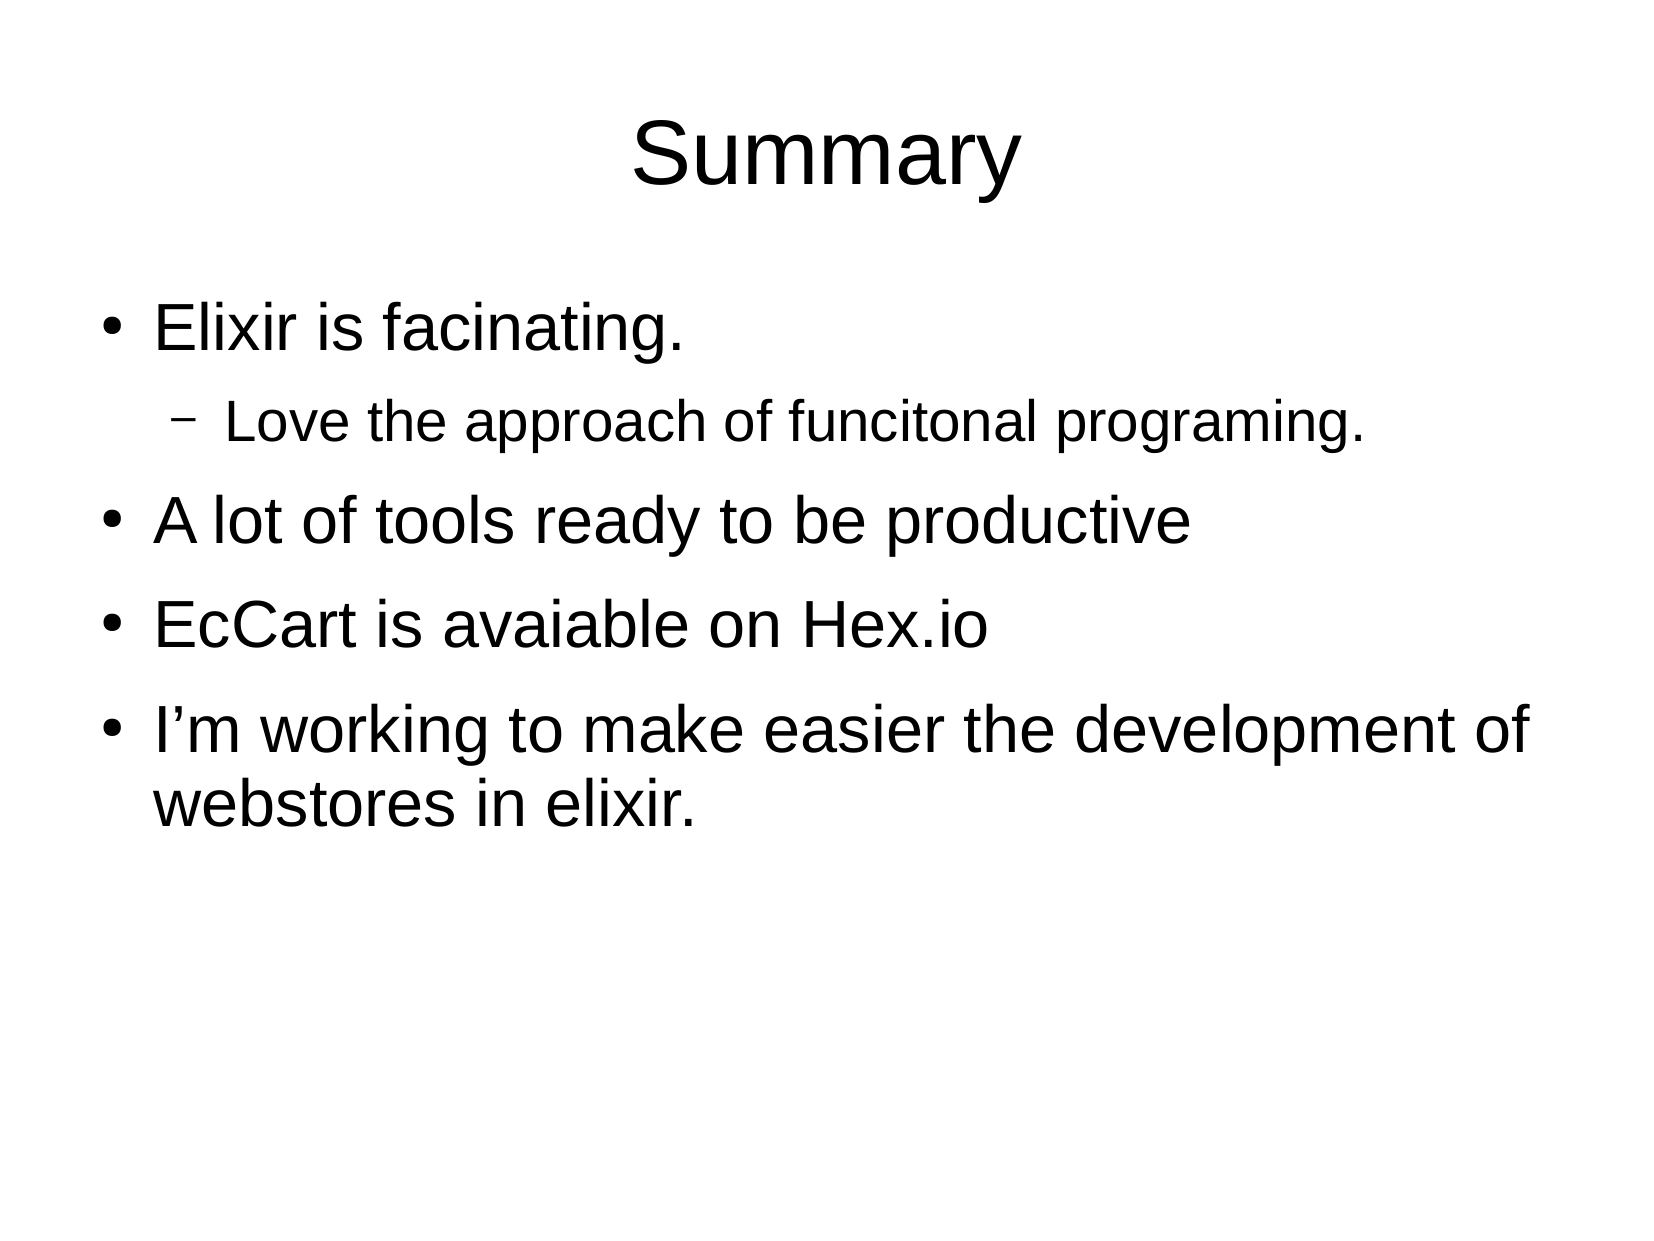

# Summary
Elixir is facinating.
Love the approach of funcitonal programing.
A lot of tools ready to be productive
EcCart is avaiable on Hex.io
I’m working to make easier the development of webstores in elixir.